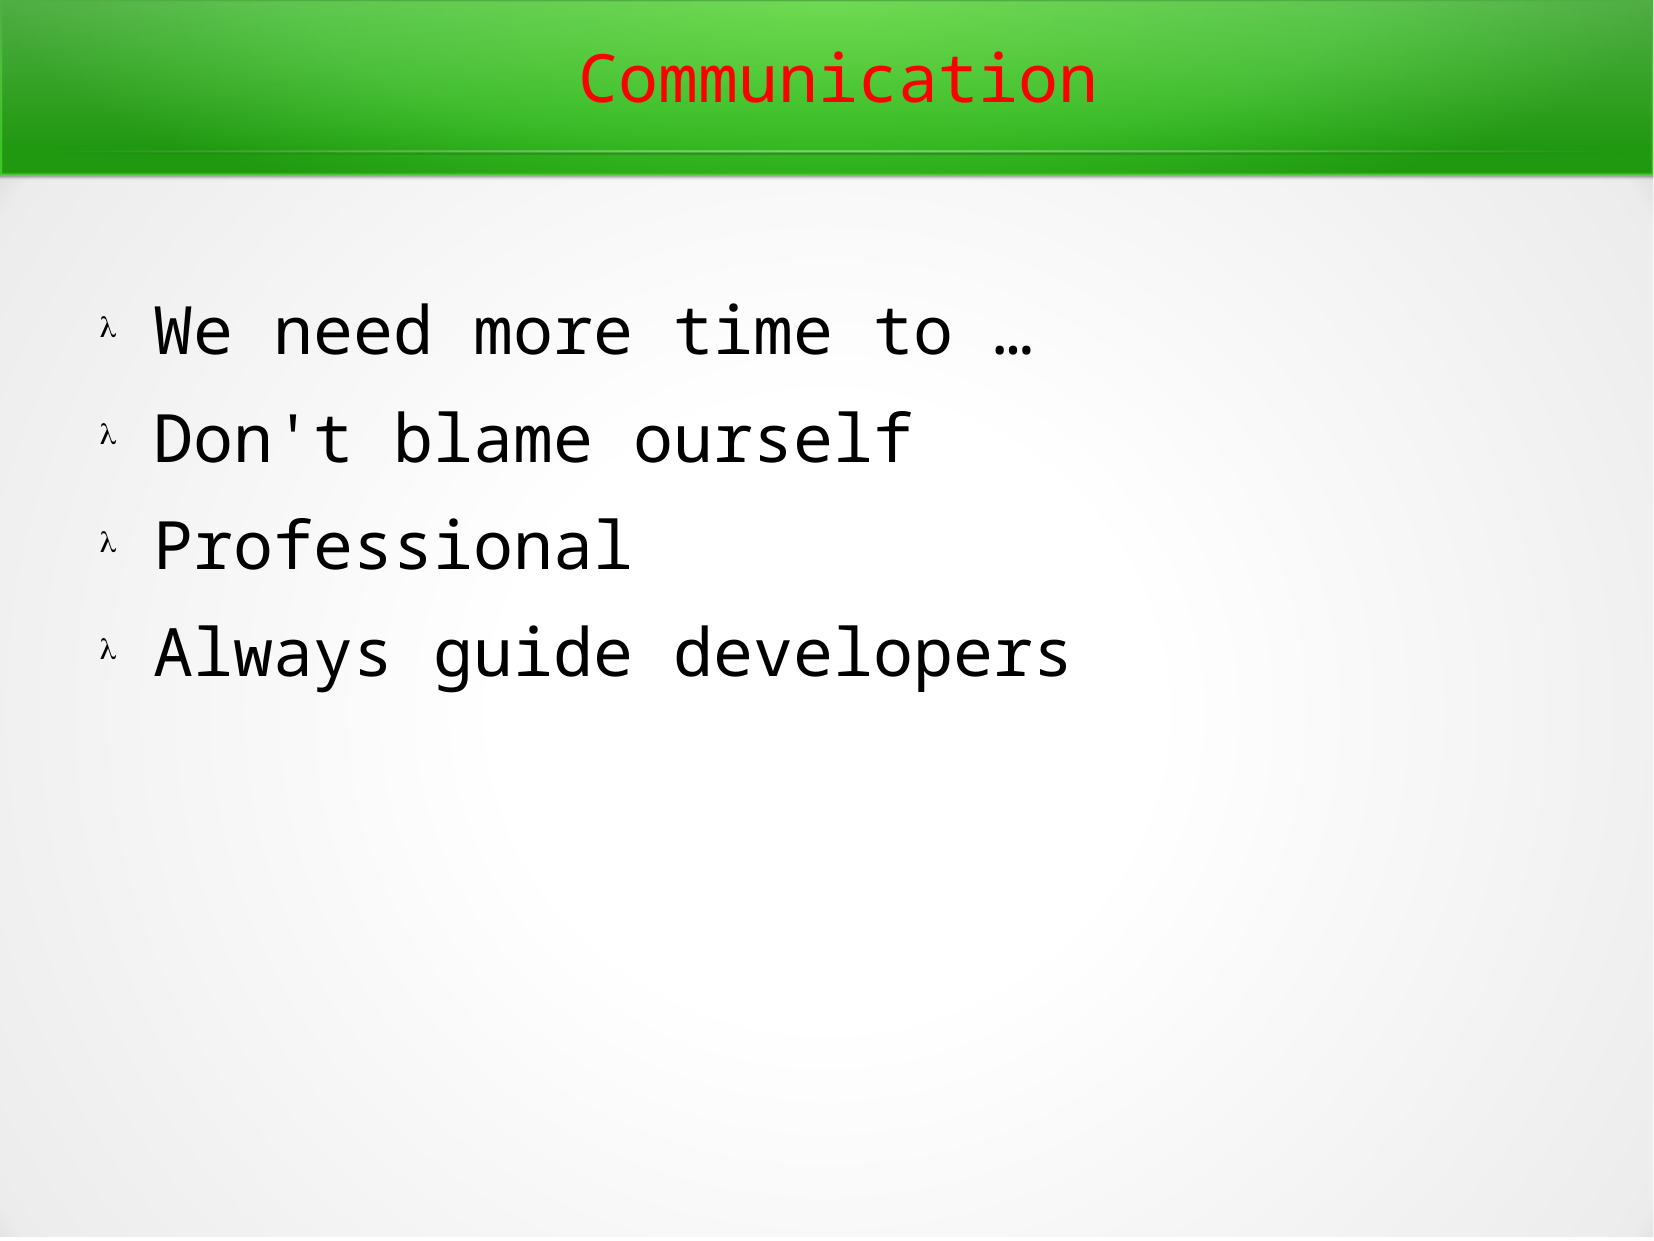

# Communication
We need more time to …
Don't blame ourself
Professional
Always guide developers